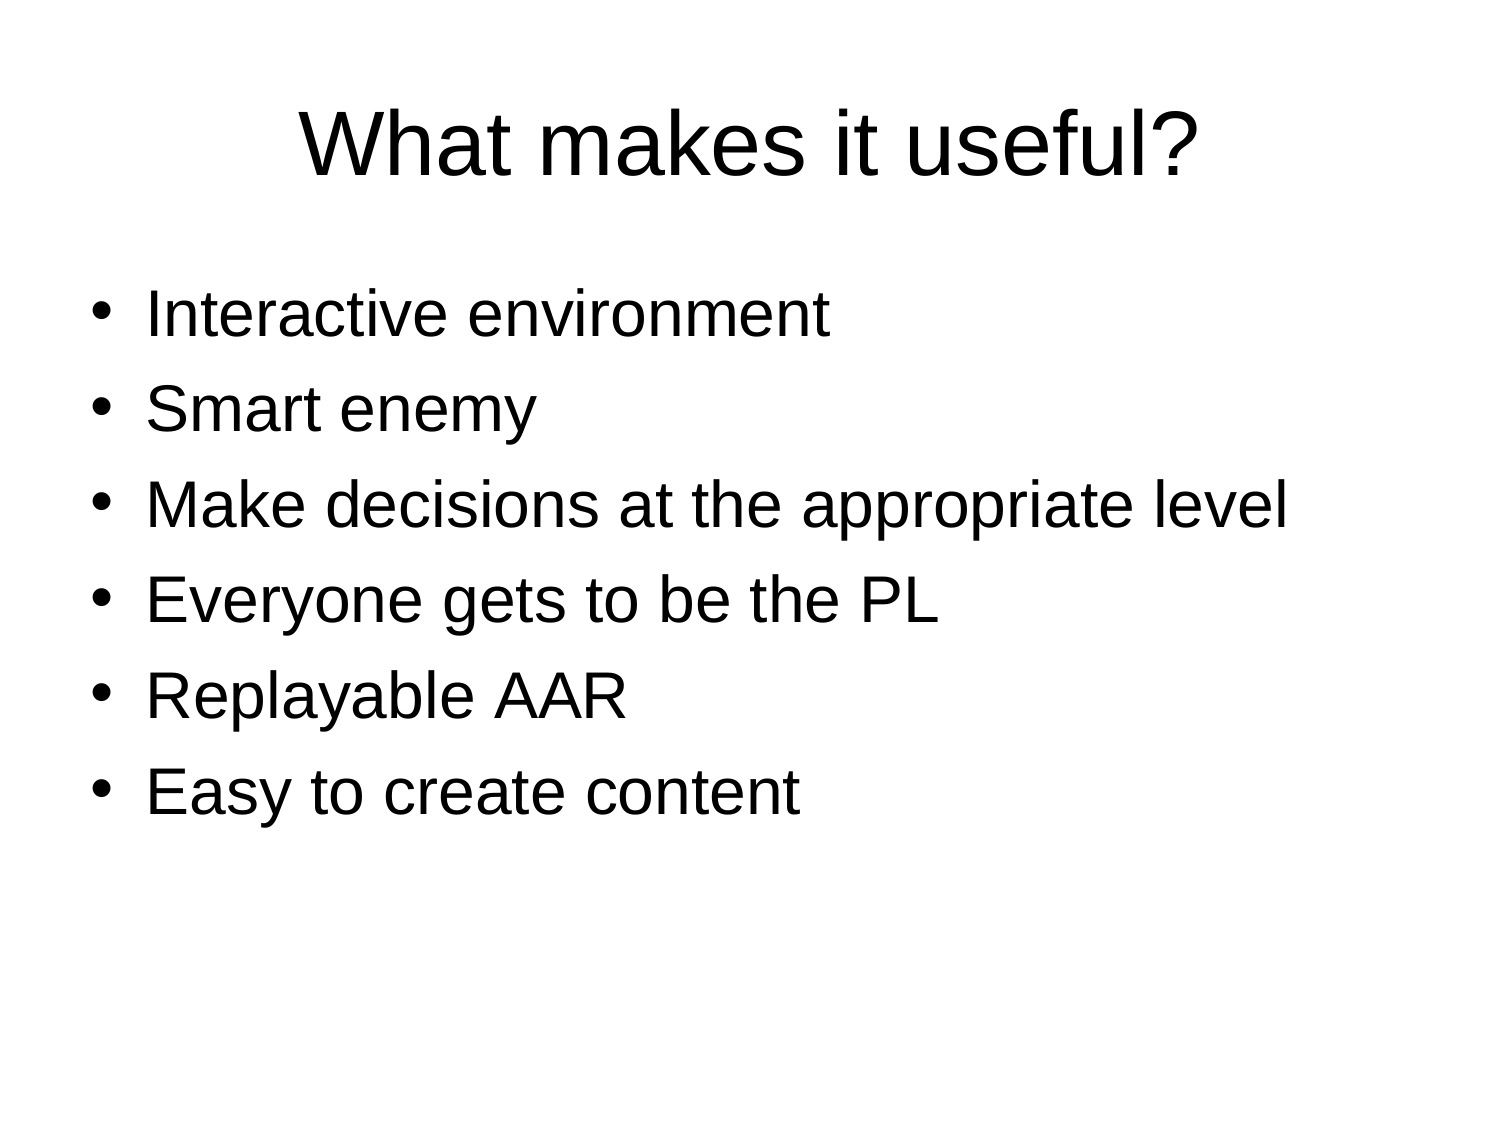

# What makes it useful?
Interactive environment
Smart enemy
Make decisions at the appropriate level
Everyone gets to be the PL
Replayable AAR
Easy to create content